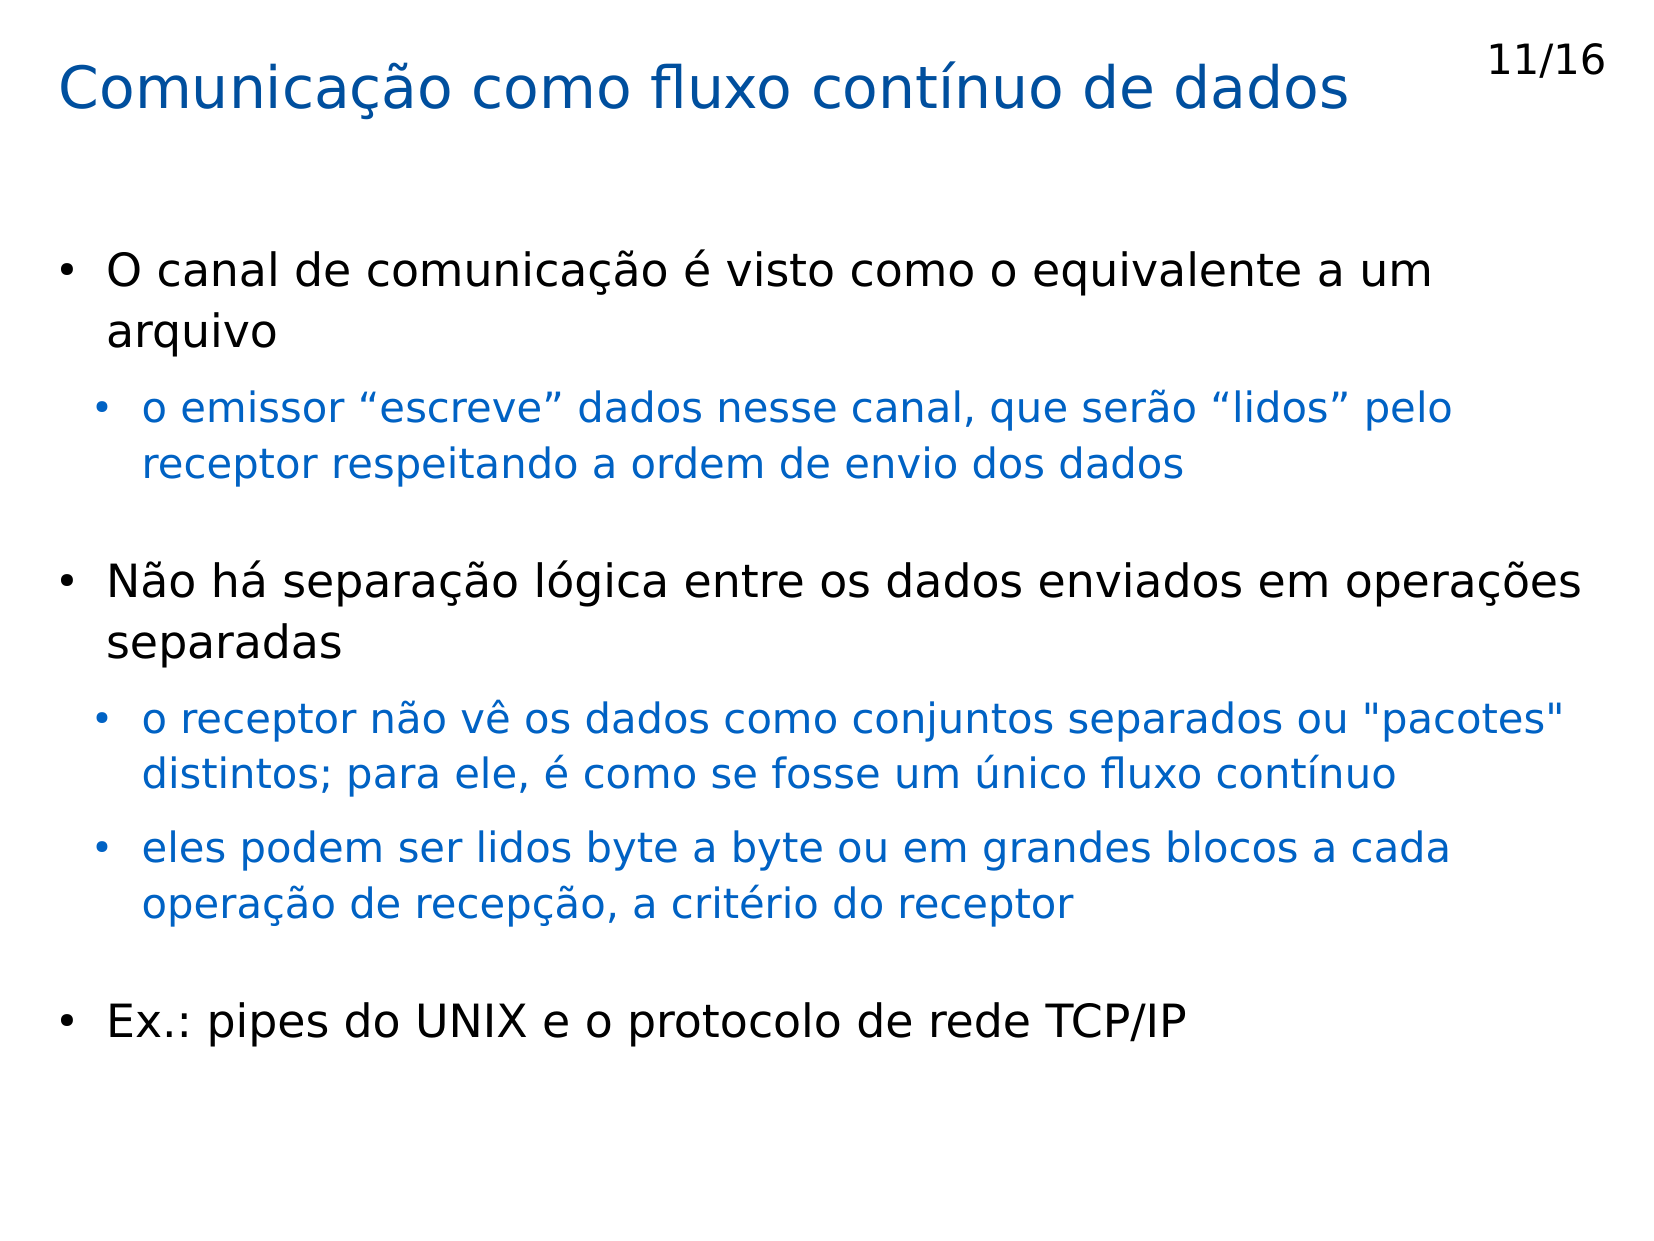

# Comunicação como fluxo contínuo de dados
11
O canal de comunicação é visto como o equivalente a um arquivo
o emissor “escreve” dados nesse canal, que serão “lidos” pelo receptor respeitando a ordem de envio dos dados
Não há separação lógica entre os dados enviados em operações separadas
o receptor não vê os dados como conjuntos separados ou "pacotes" distintos; para ele, é como se fosse um único fluxo contínuo
eles podem ser lidos byte a byte ou em grandes blocos a cada operação de recepção, a critério do receptor
Ex.: pipes do UNIX e o protocolo de rede TCP/IP